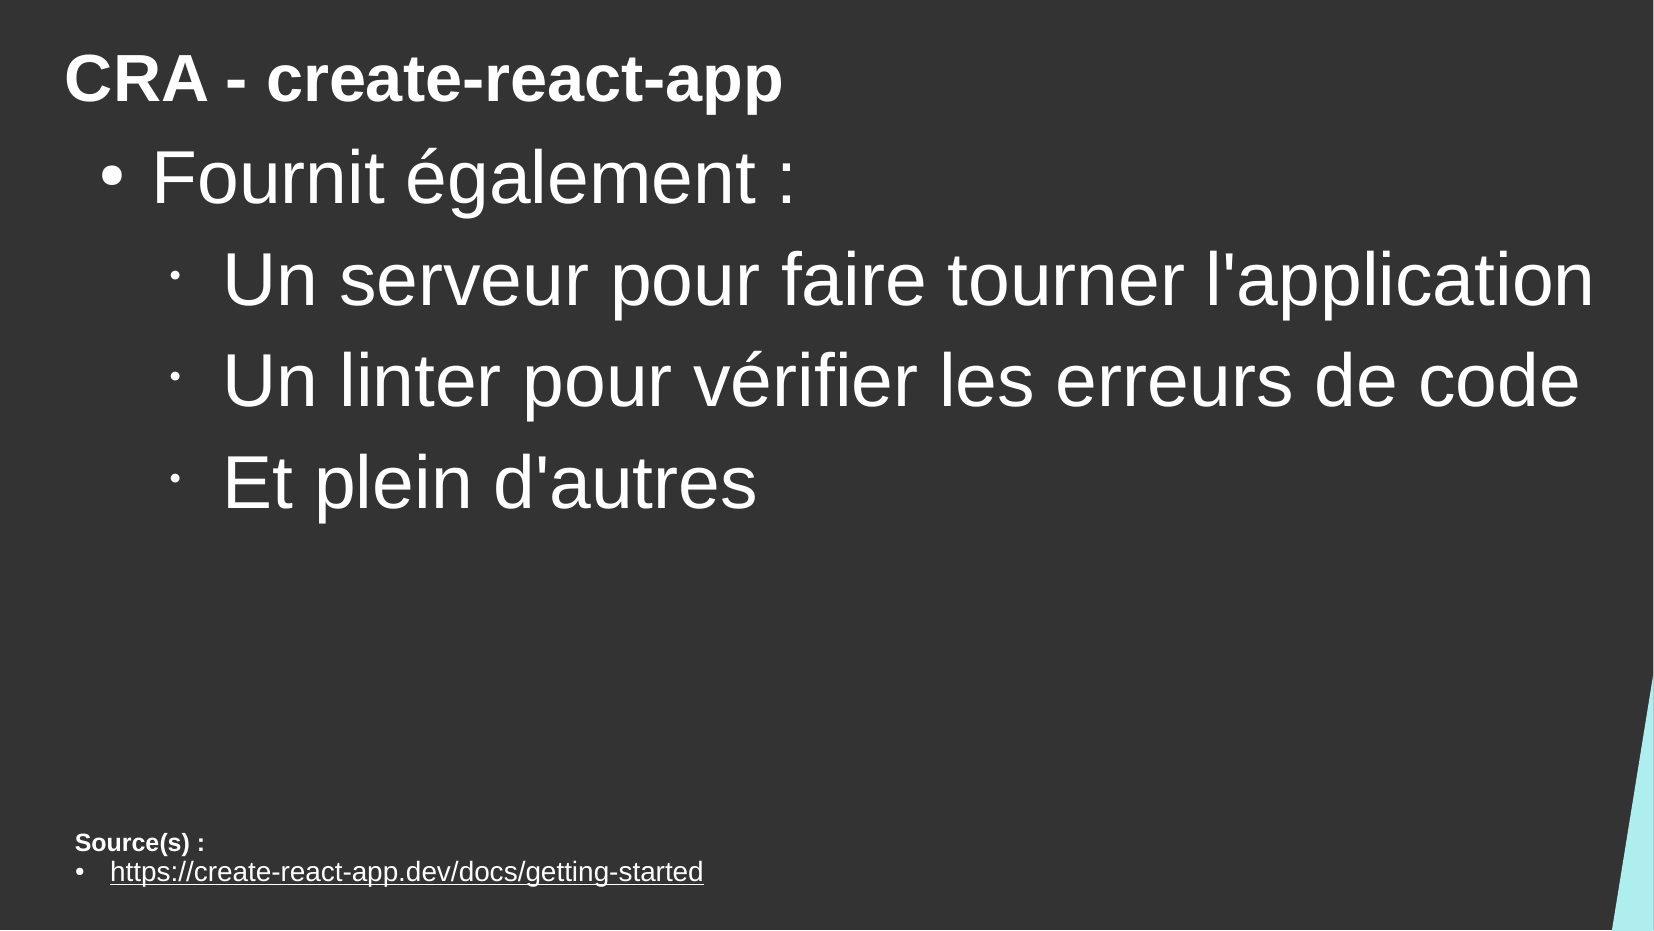

# CRA - create-react-app
Fournit également :
Un serveur pour faire tourner l'application
Un linter pour vérifier les erreurs de code
Et plein d'autres
Source(s) :
https://create-react-app.dev/docs/getting-started